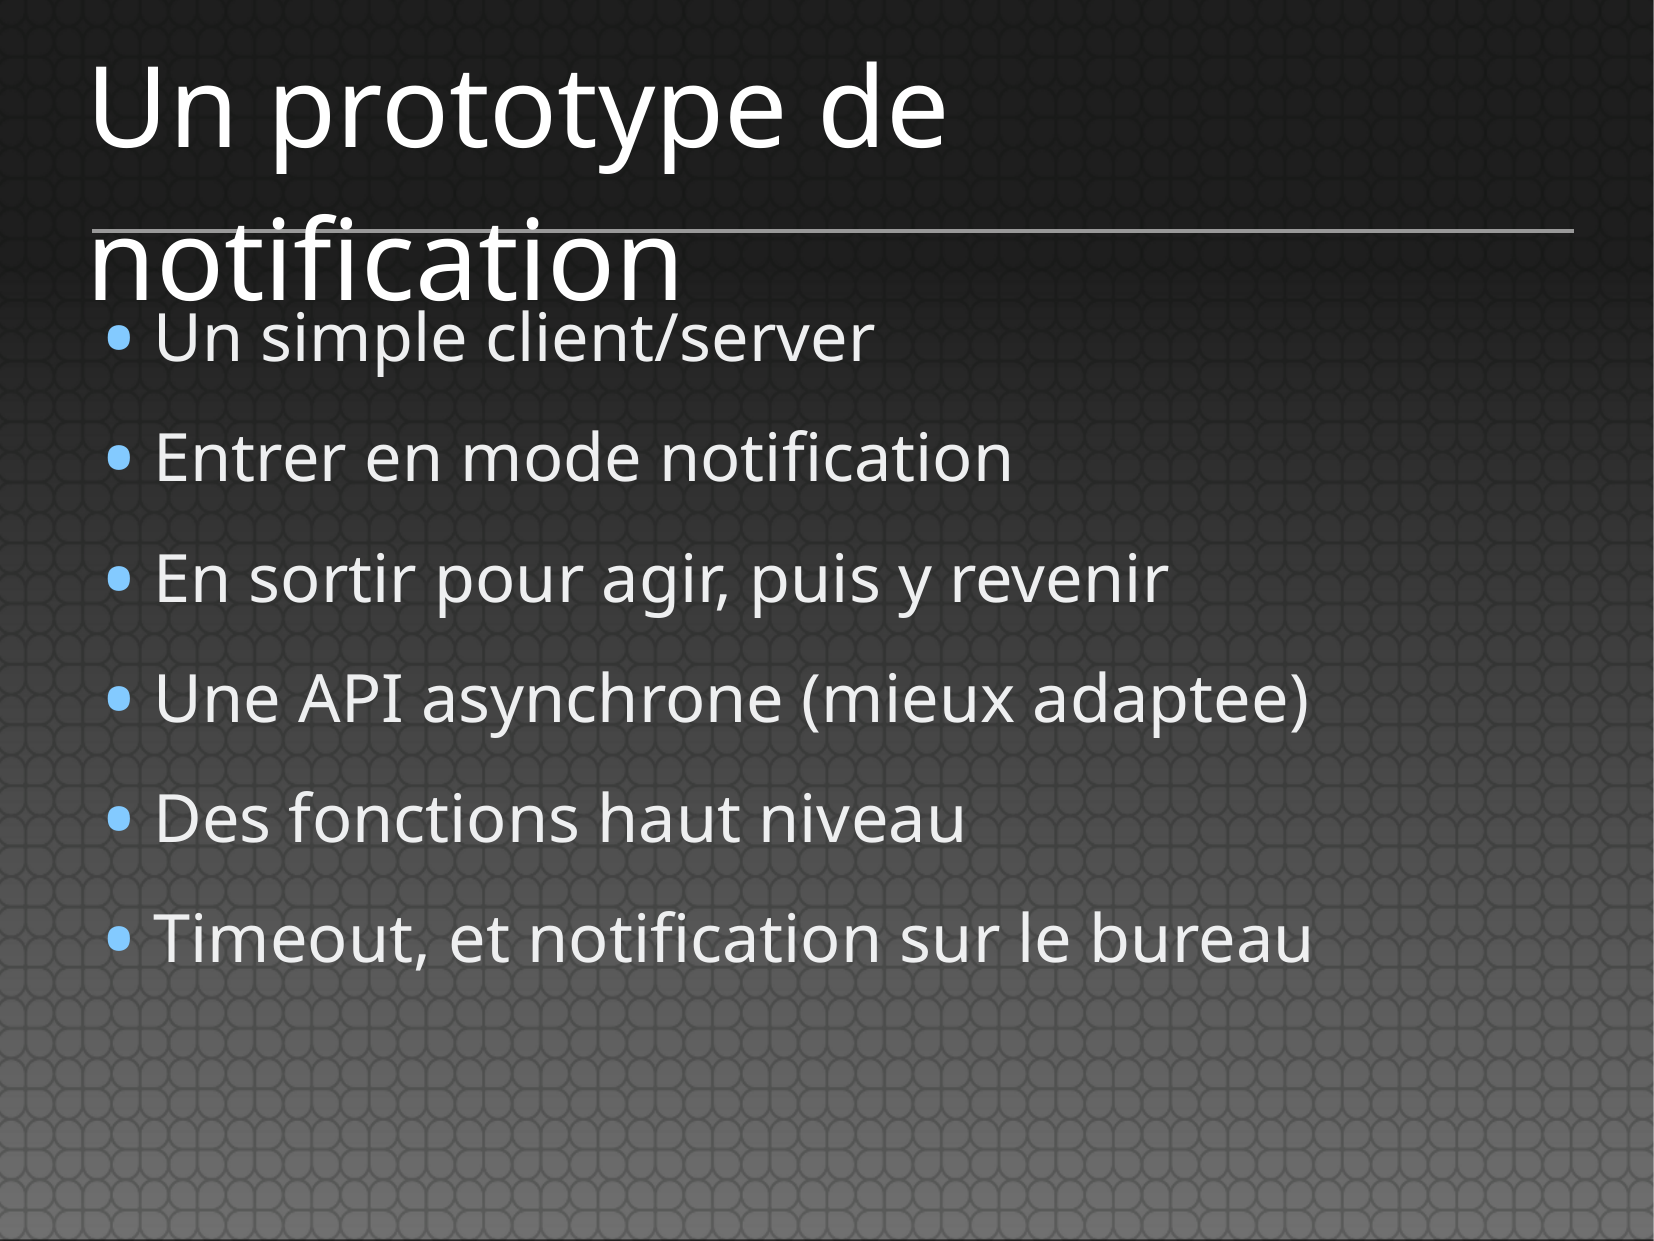

# Un prototype de notification
Un simple client/server
Entrer en mode notification
En sortir pour agir, puis y revenir
Une API asynchrone (mieux adaptee)
Des fonctions haut niveau
Timeout, et notification sur le bureau